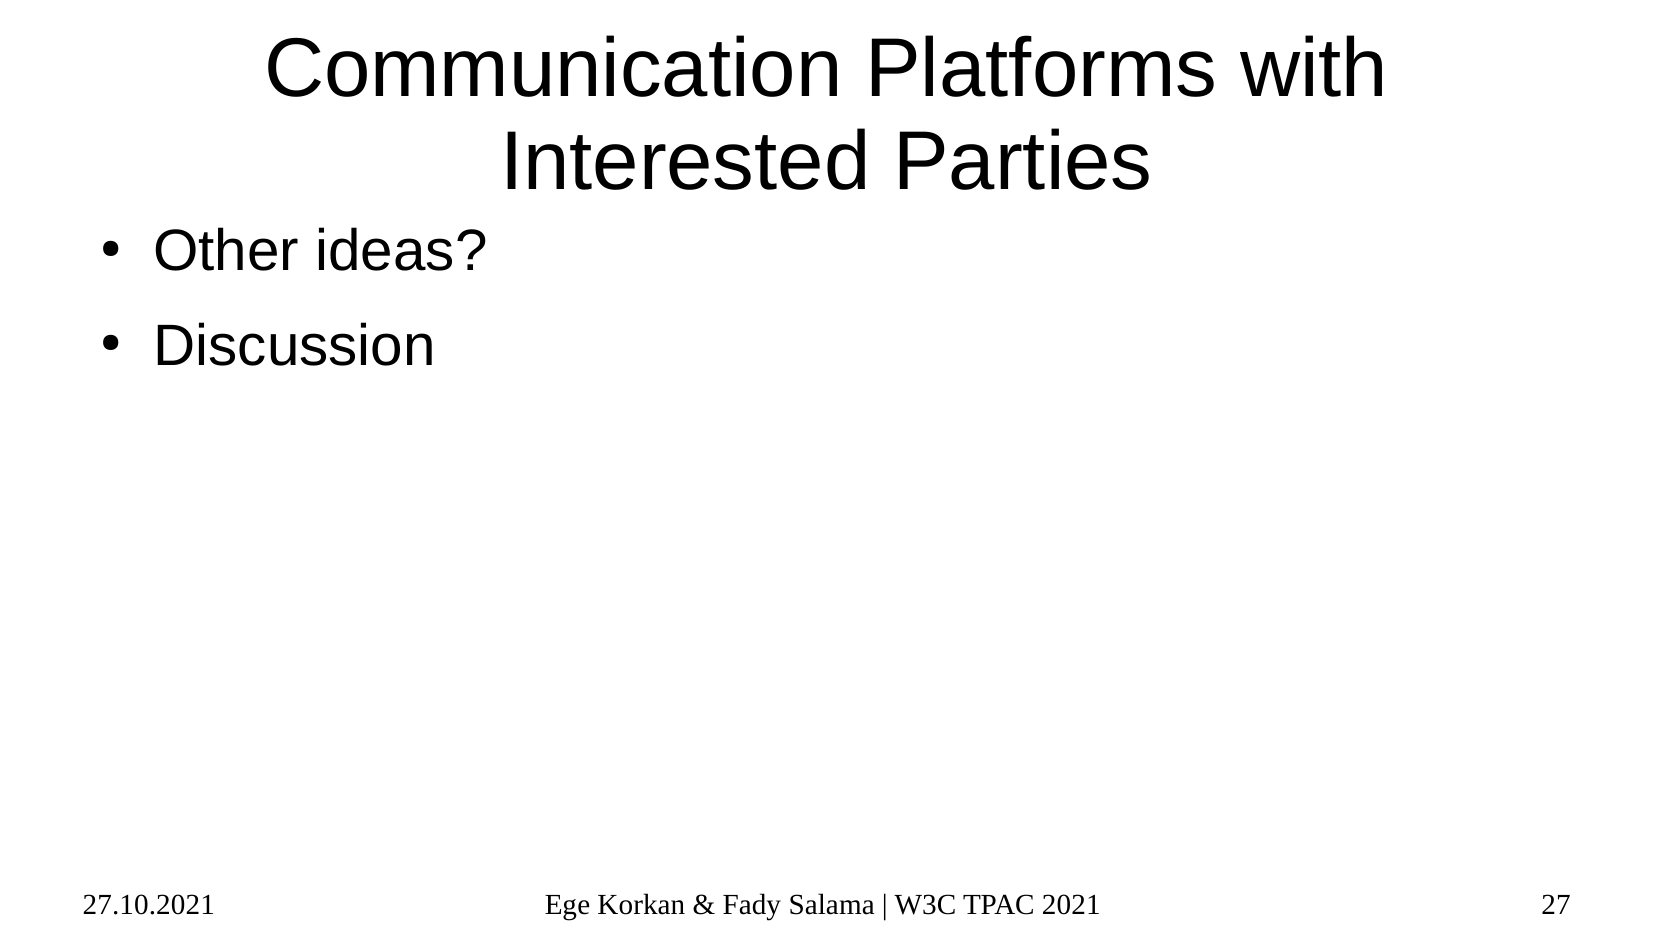

# Communication Platforms with Interested Parties
Other ideas?
Discussion
27.10.2021
Ege Korkan & Fady Salama | W3C TPAC 2021
27